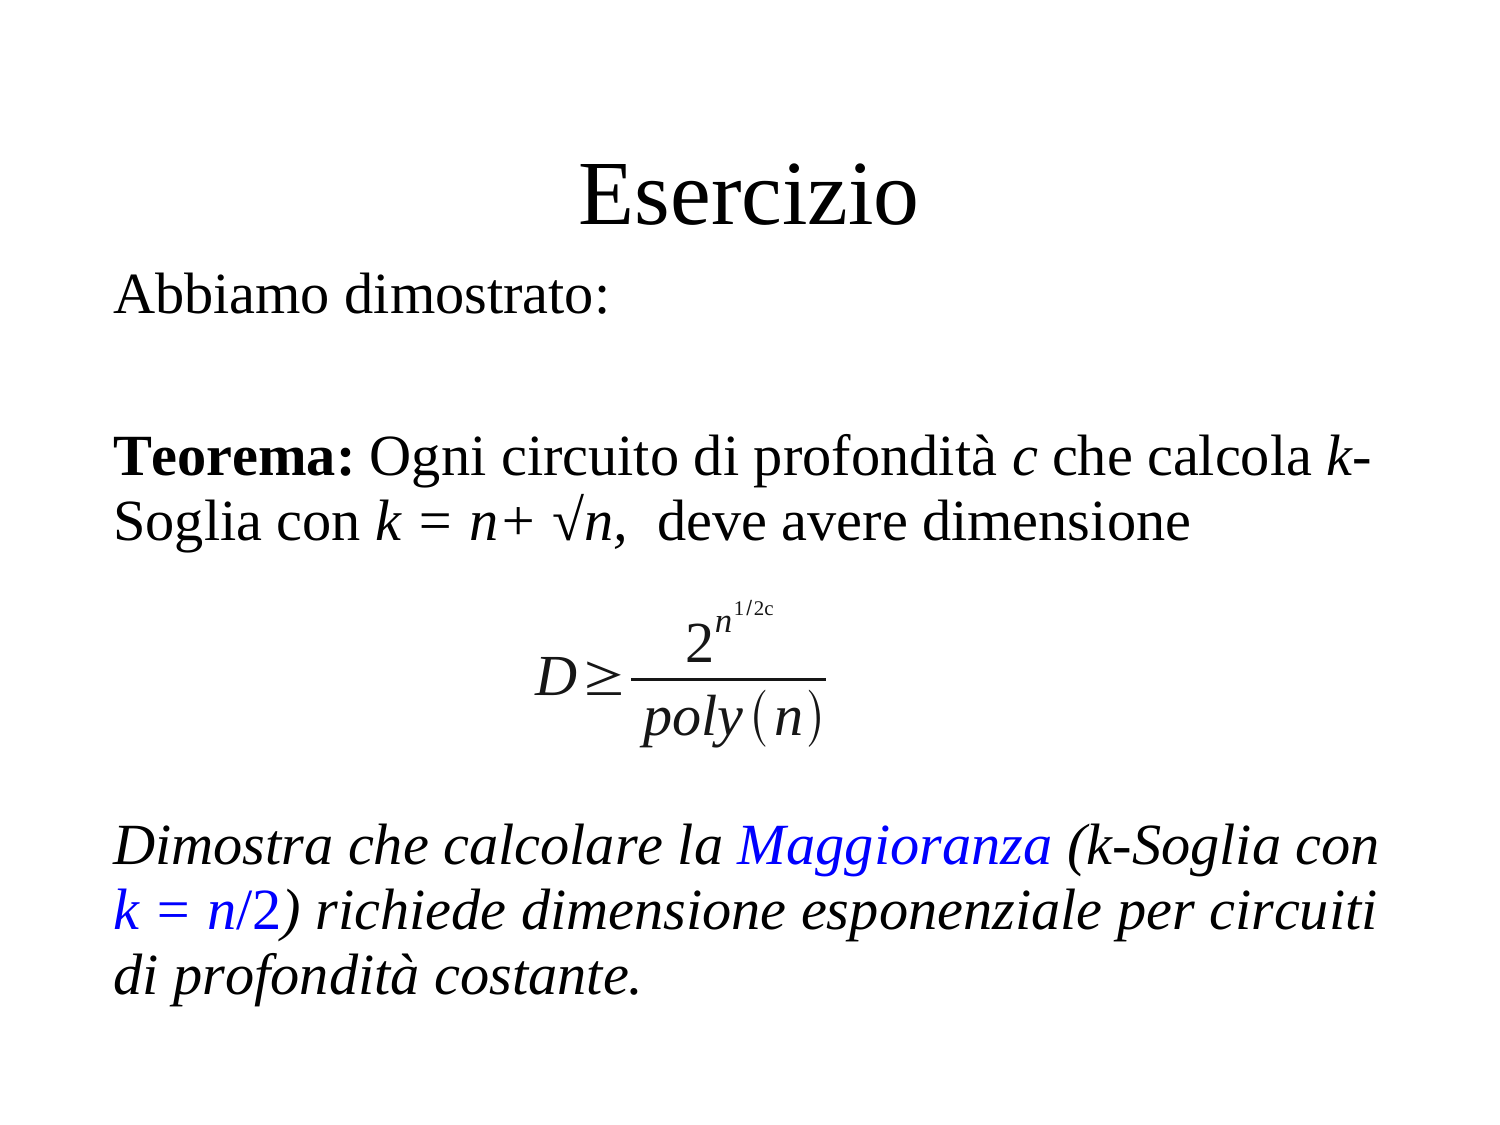

# Esercizio
Abbiamo dimostrato:
Teorema: Ogni circuito di profondità c che calcola k-Soglia con k = n+ √n, deve avere dimensione
Dimostra che calcolare la Maggioranza (k-Soglia con k = n/2) richiede dimensione esponenziale per circuiti di profondità costante.